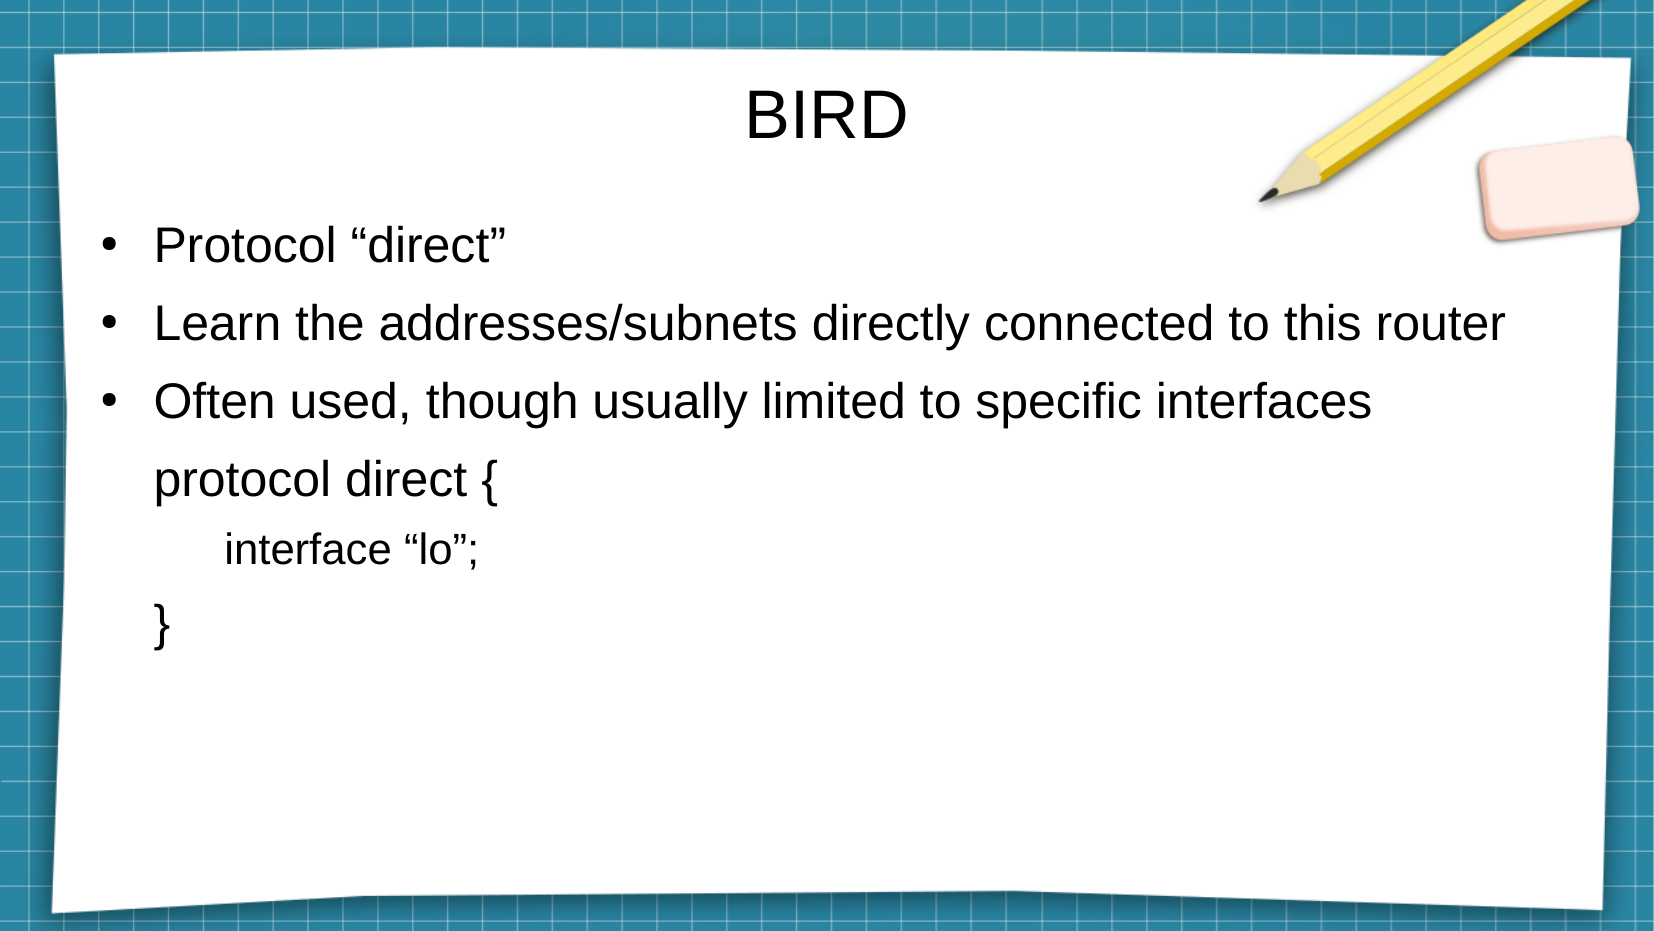

# BIRD
Protocol “direct”
Learn the addresses/subnets directly connected to this router
Often used, though usually limited to specific interfaces
protocol direct {
interface “lo”;
}